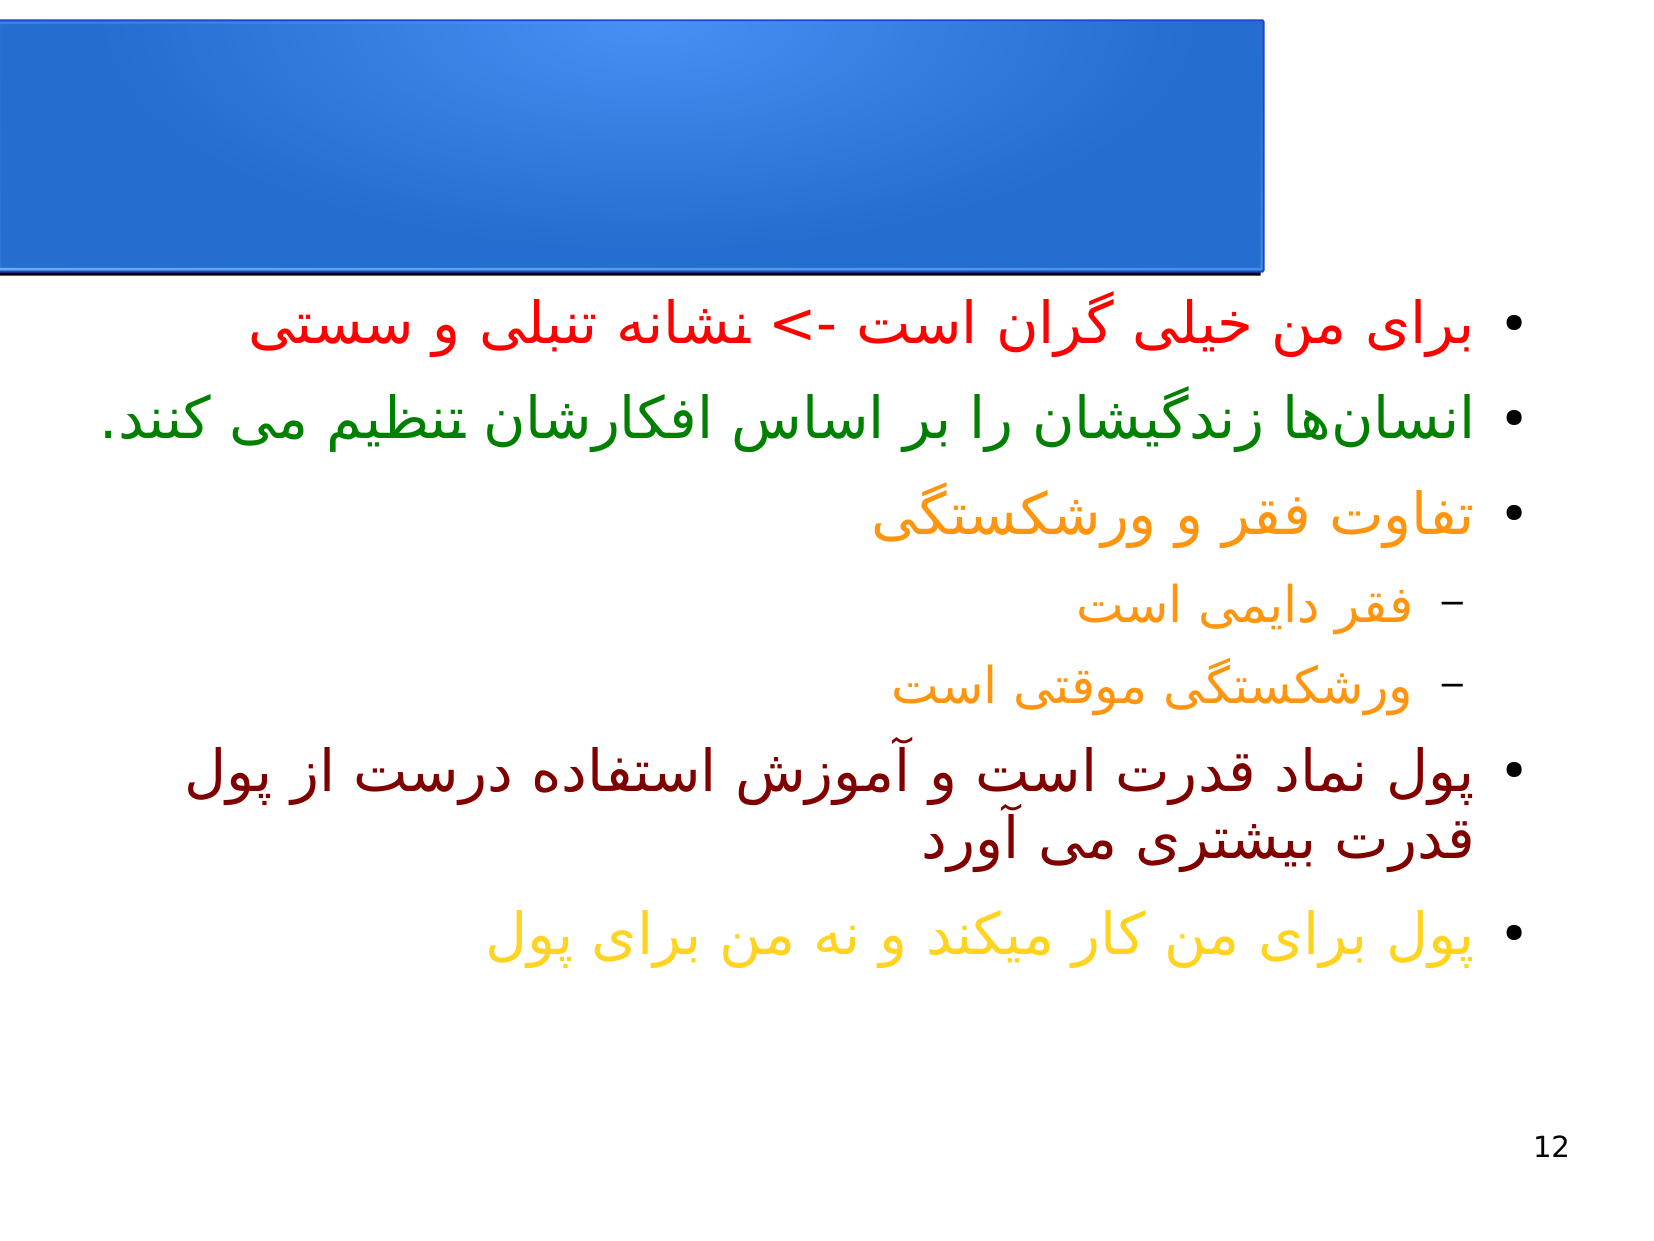

#
برای من خیلی گران است -> نشانه تنبلی و سستی
انسان‌ها زندگیشان را بر اساس افکارشان تنظیم می کنند.
تفاوت فقر و ورشکستگی
فقر دایمی است
ورشکستگی موقتی است
پول نماد قدرت است و آموزش استفاده درست از پول قدرت بیشتری می آورد
پول برای من کار میکند و نه من برای پول
12